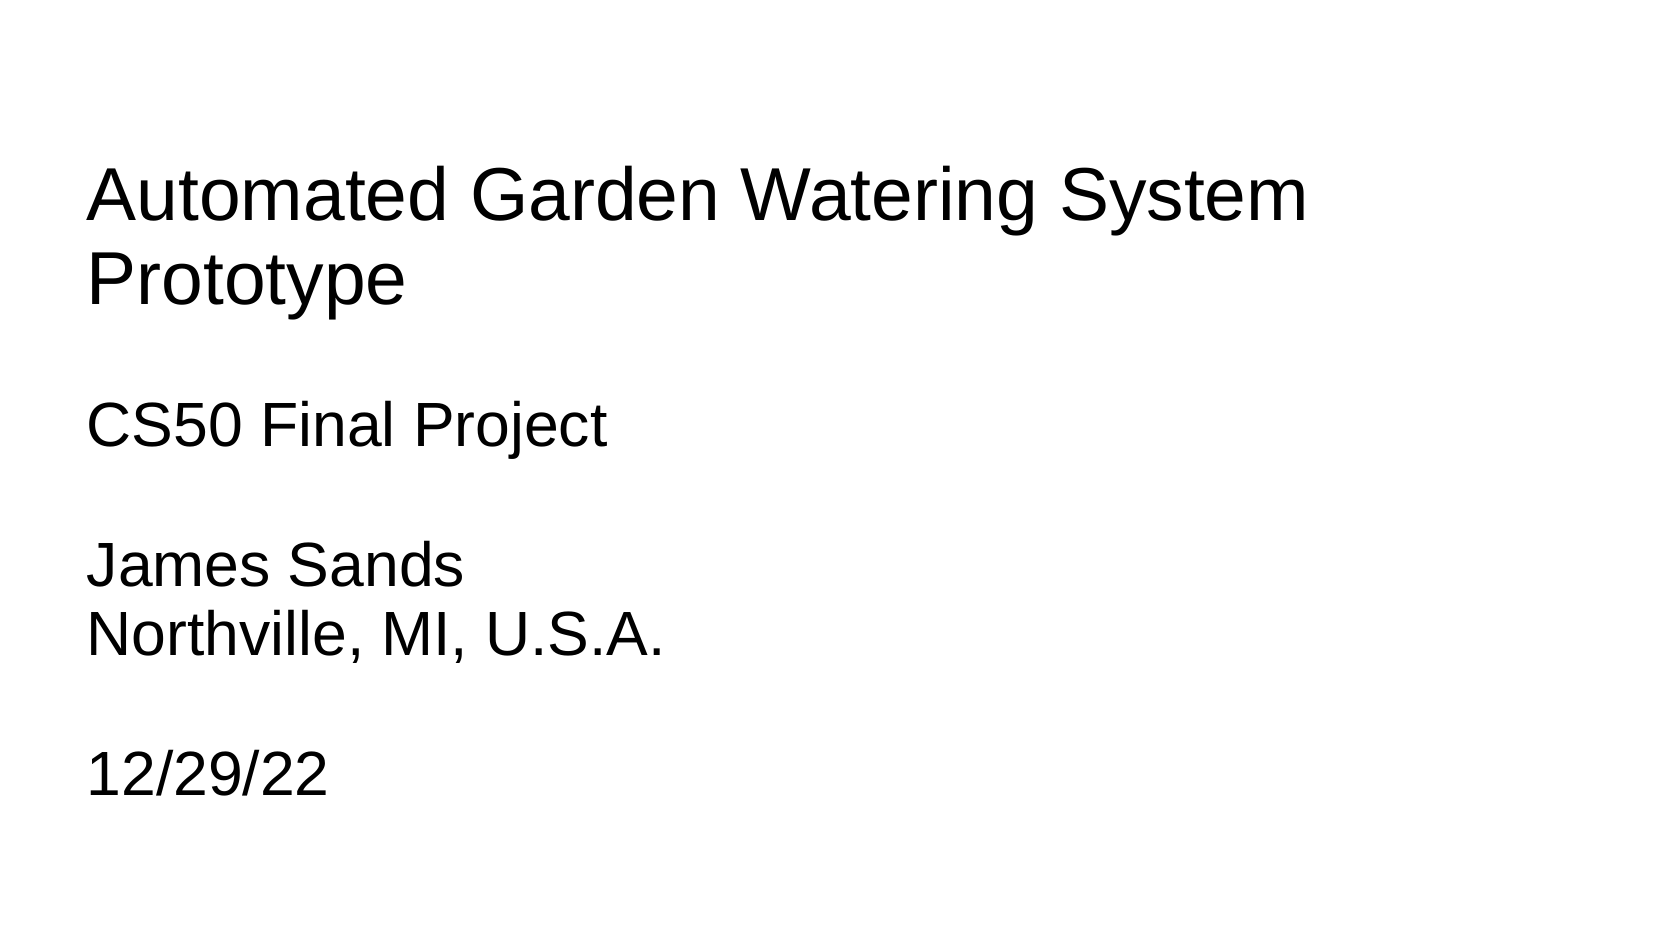

# Automated Garden Watering System Prototype
CS50 Final Project
James Sands
Northville, MI, U.S.A.
12/29/22